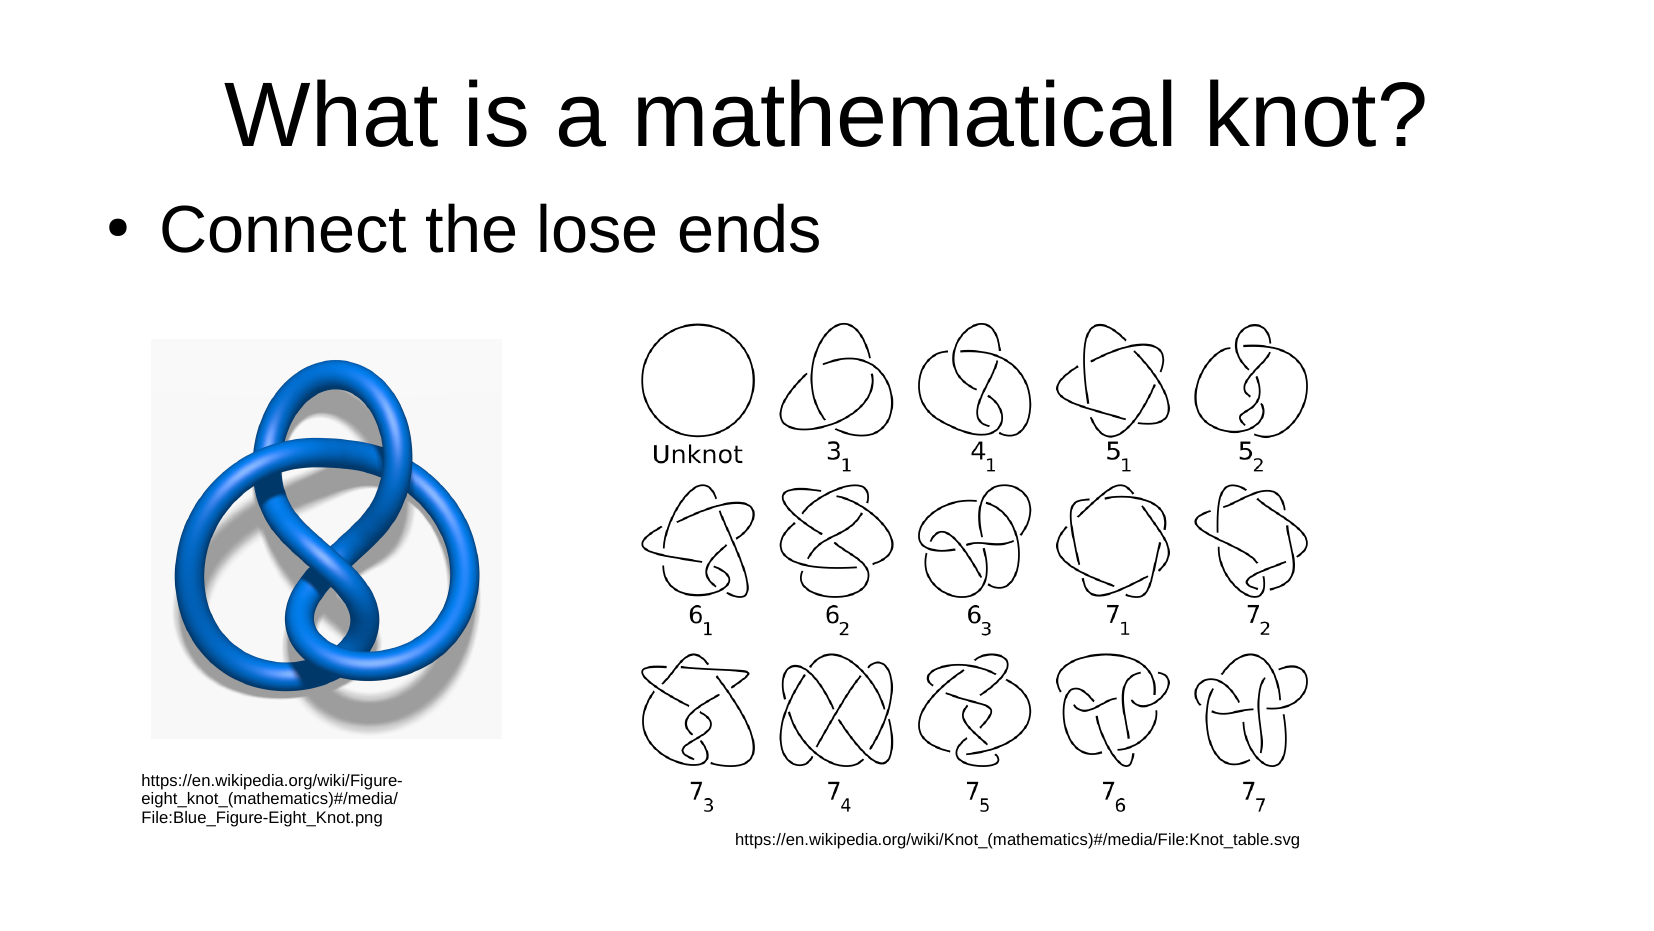

# What is a mathematical knot?
Connect the lose ends
https://en.wikipedia.org/wiki/Figure-eight_knot_(mathematics)#/media/File:Blue_Figure-Eight_Knot.png
https://en.wikipedia.org/wiki/Knot_(mathematics)#/media/File:Knot_table.svg